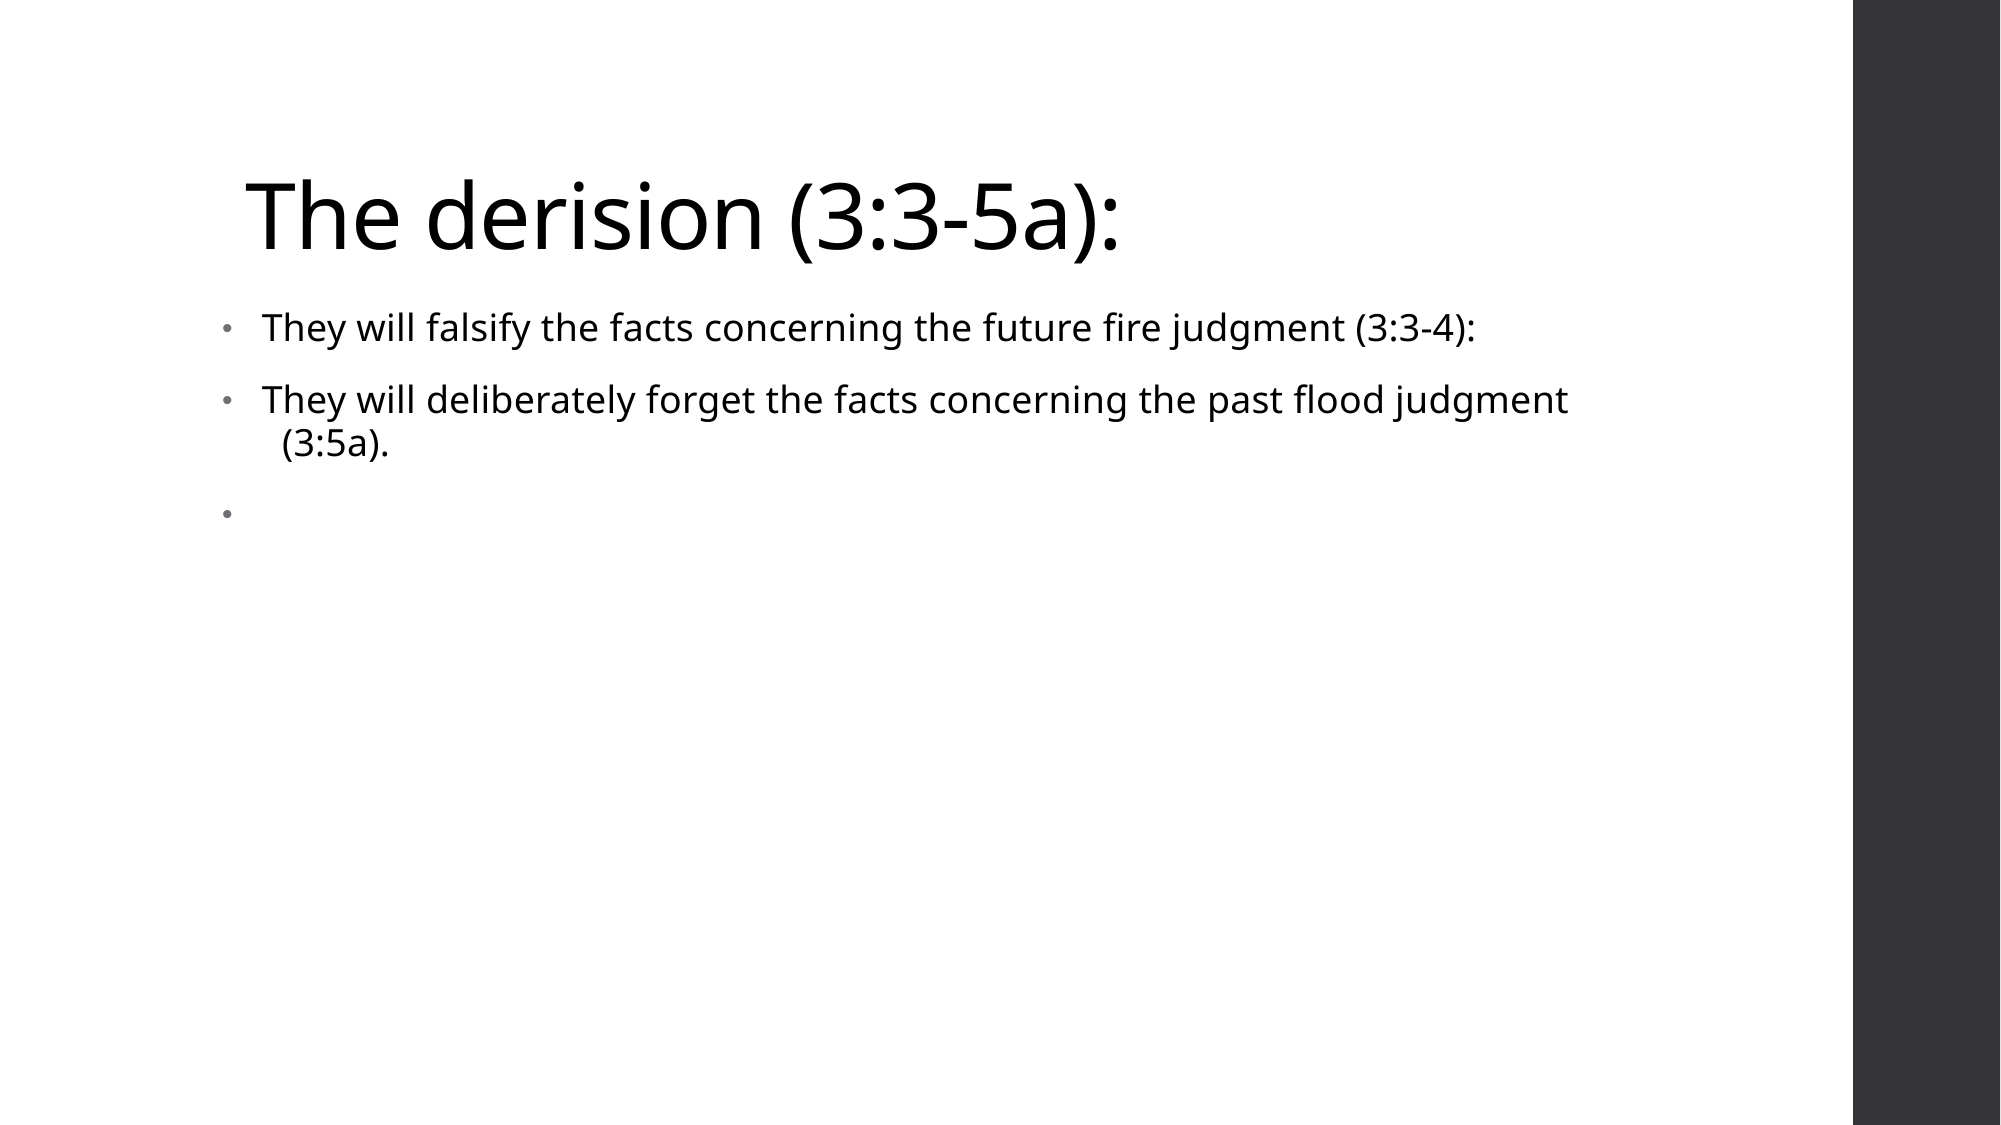

# The derision (3:3-5a):
 They will falsify the facts concerning the future fire judgment (3:3-4):
 They will deliberately forget the facts concerning the past flood judgment (3:5a).